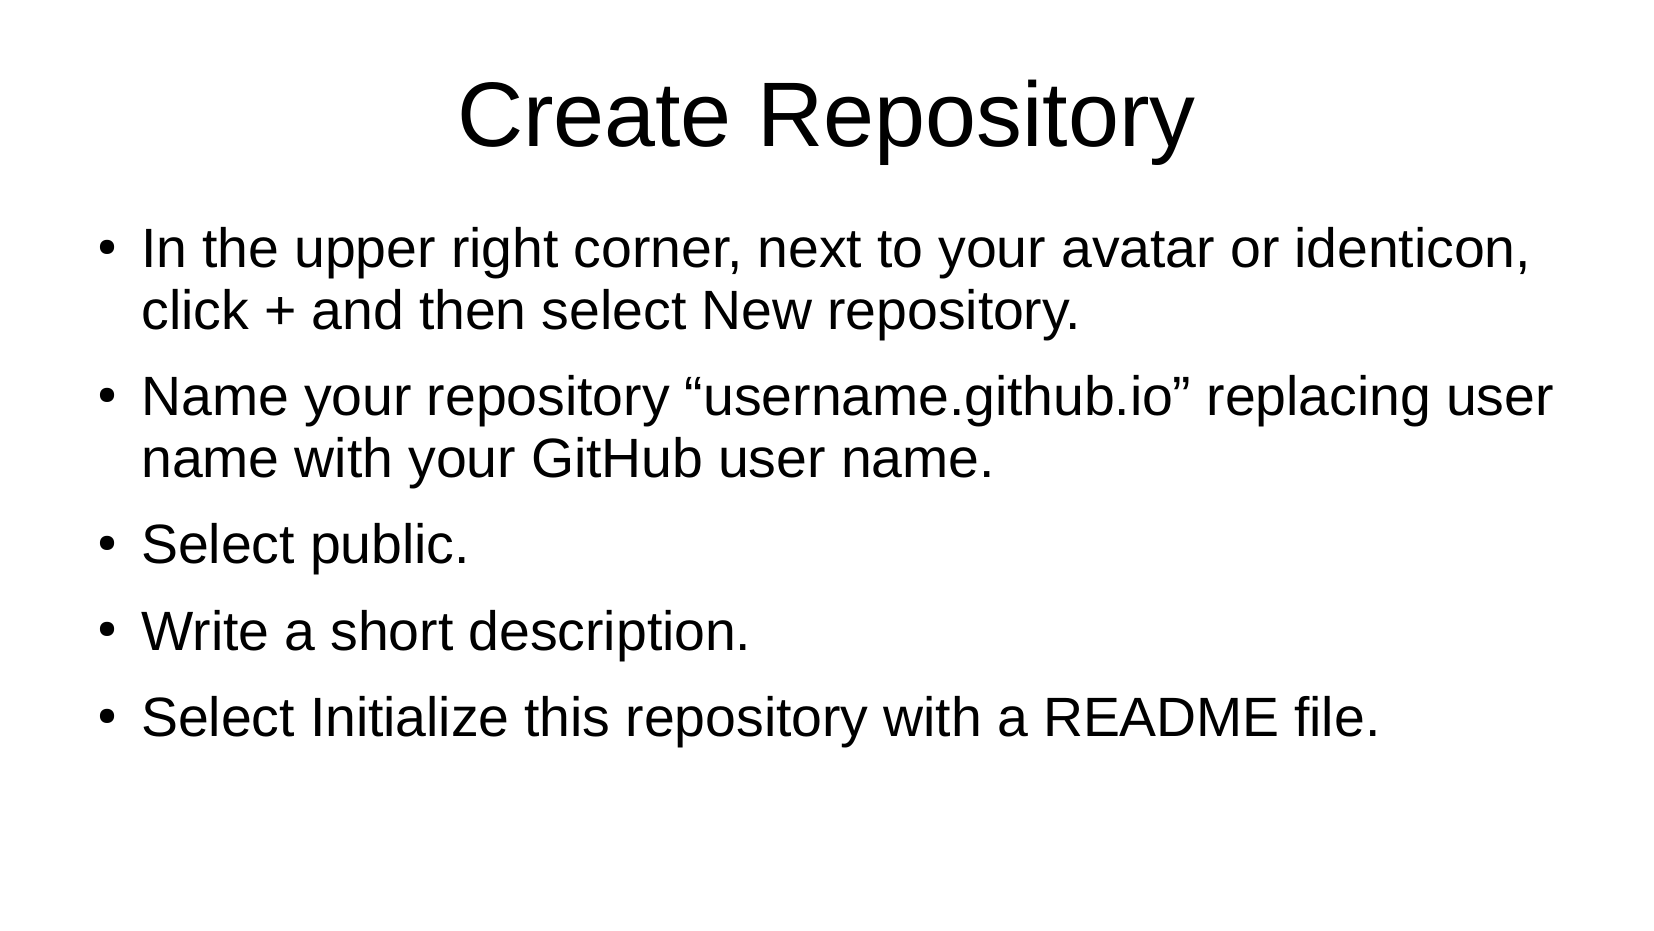

# Create Repository
In the upper right corner, next to your avatar or identicon, click + and then select New repository.
Name your repository “username.github.io” replacing user name with your GitHub user name.
Select public.
Write a short description.
Select Initialize this repository with a README file.